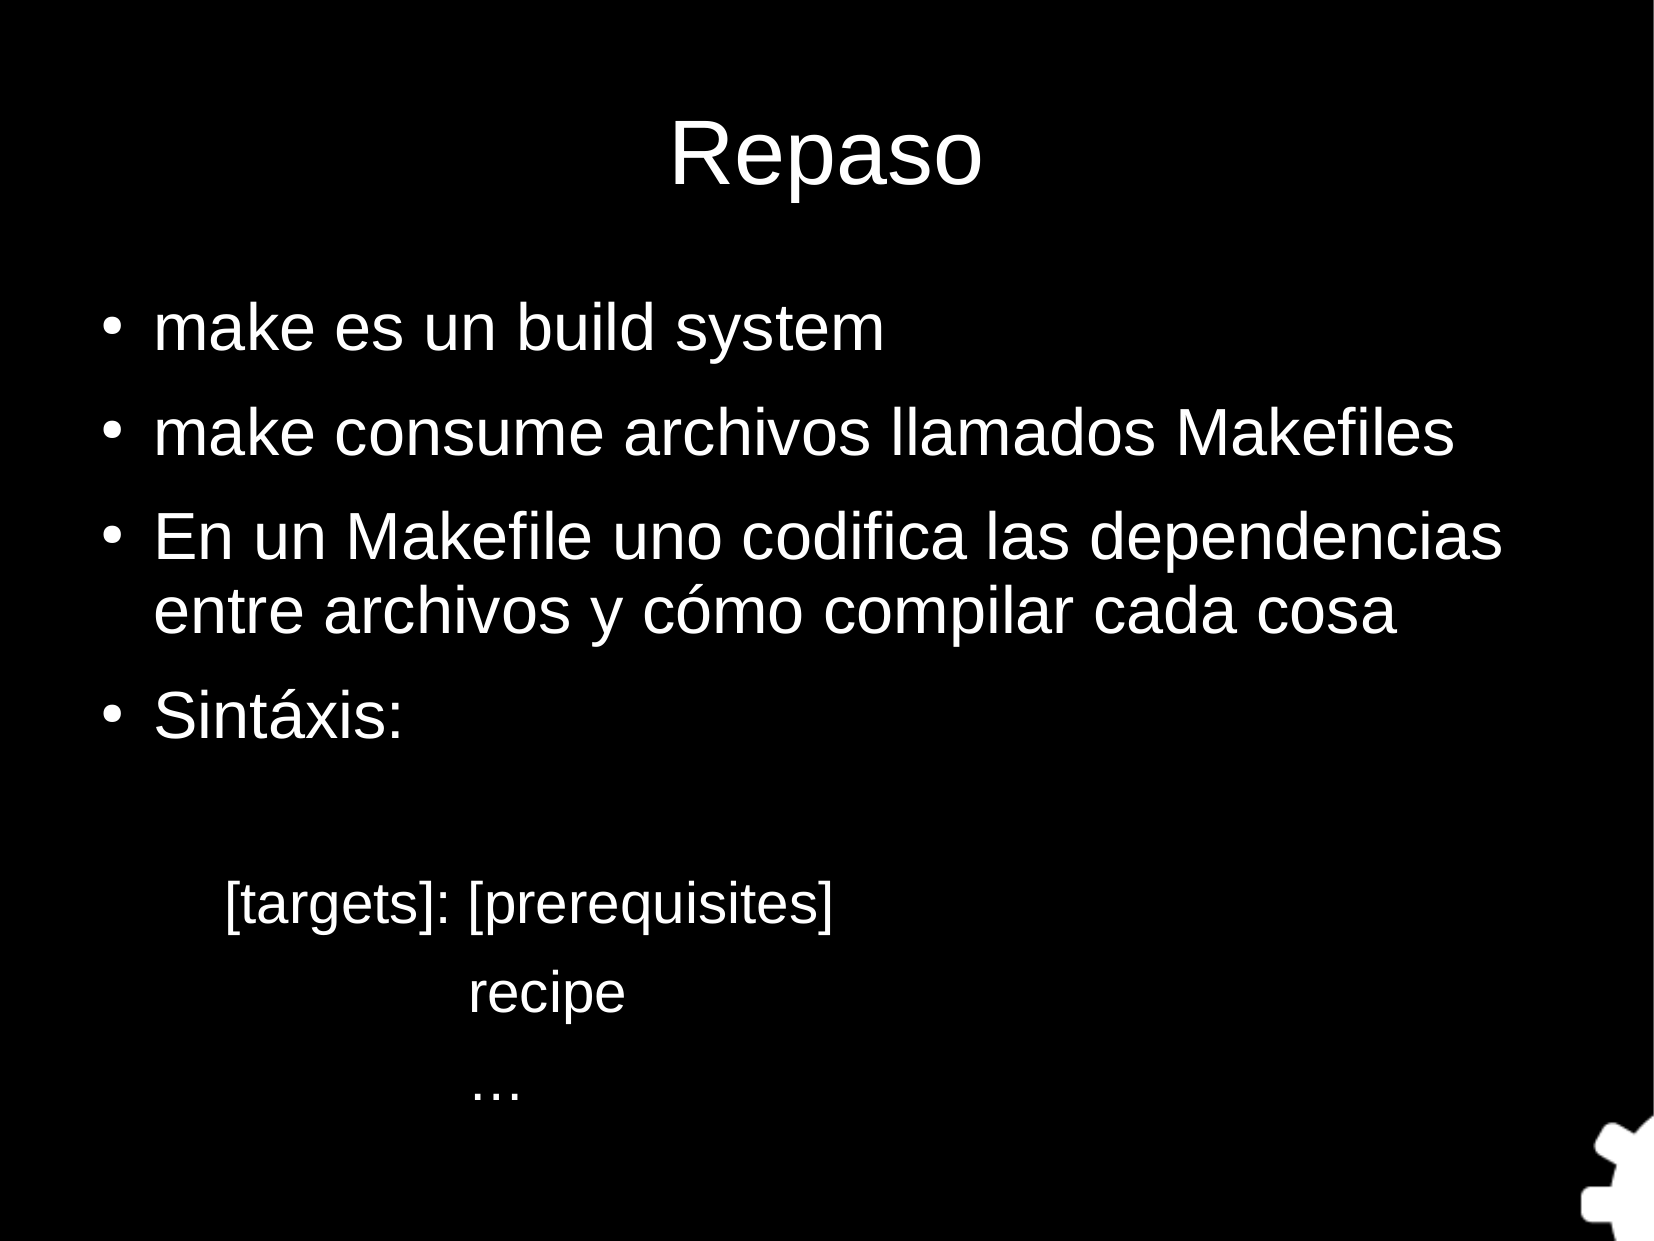

# Repaso
make es un build system
make consume archivos llamados Makefiles
En un Makefile uno codifica las dependencias entre archivos y cómo compilar cada cosa
Sintáxis:
[targets]: [prerequisites]
 recipe
 …